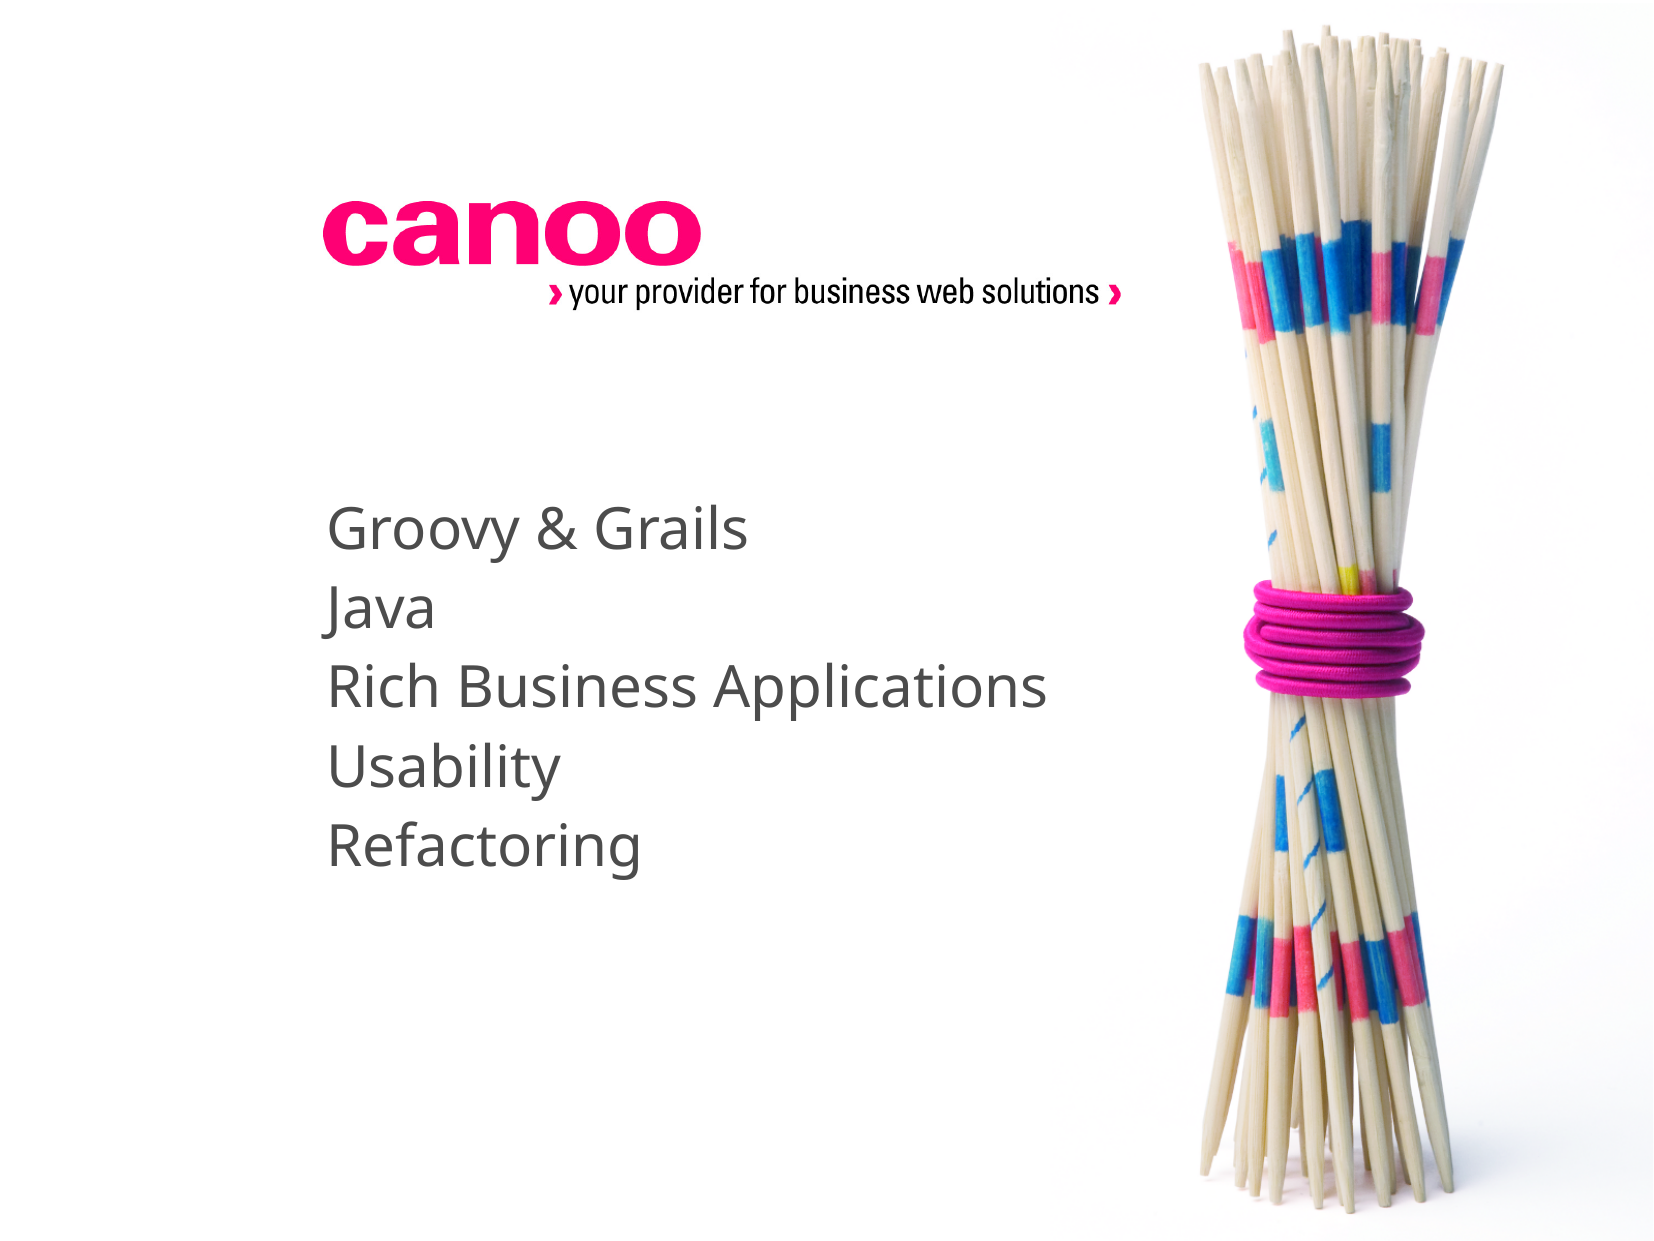

Groovy & Grails
Java
Rich Business Applications
Usability
Refactoring